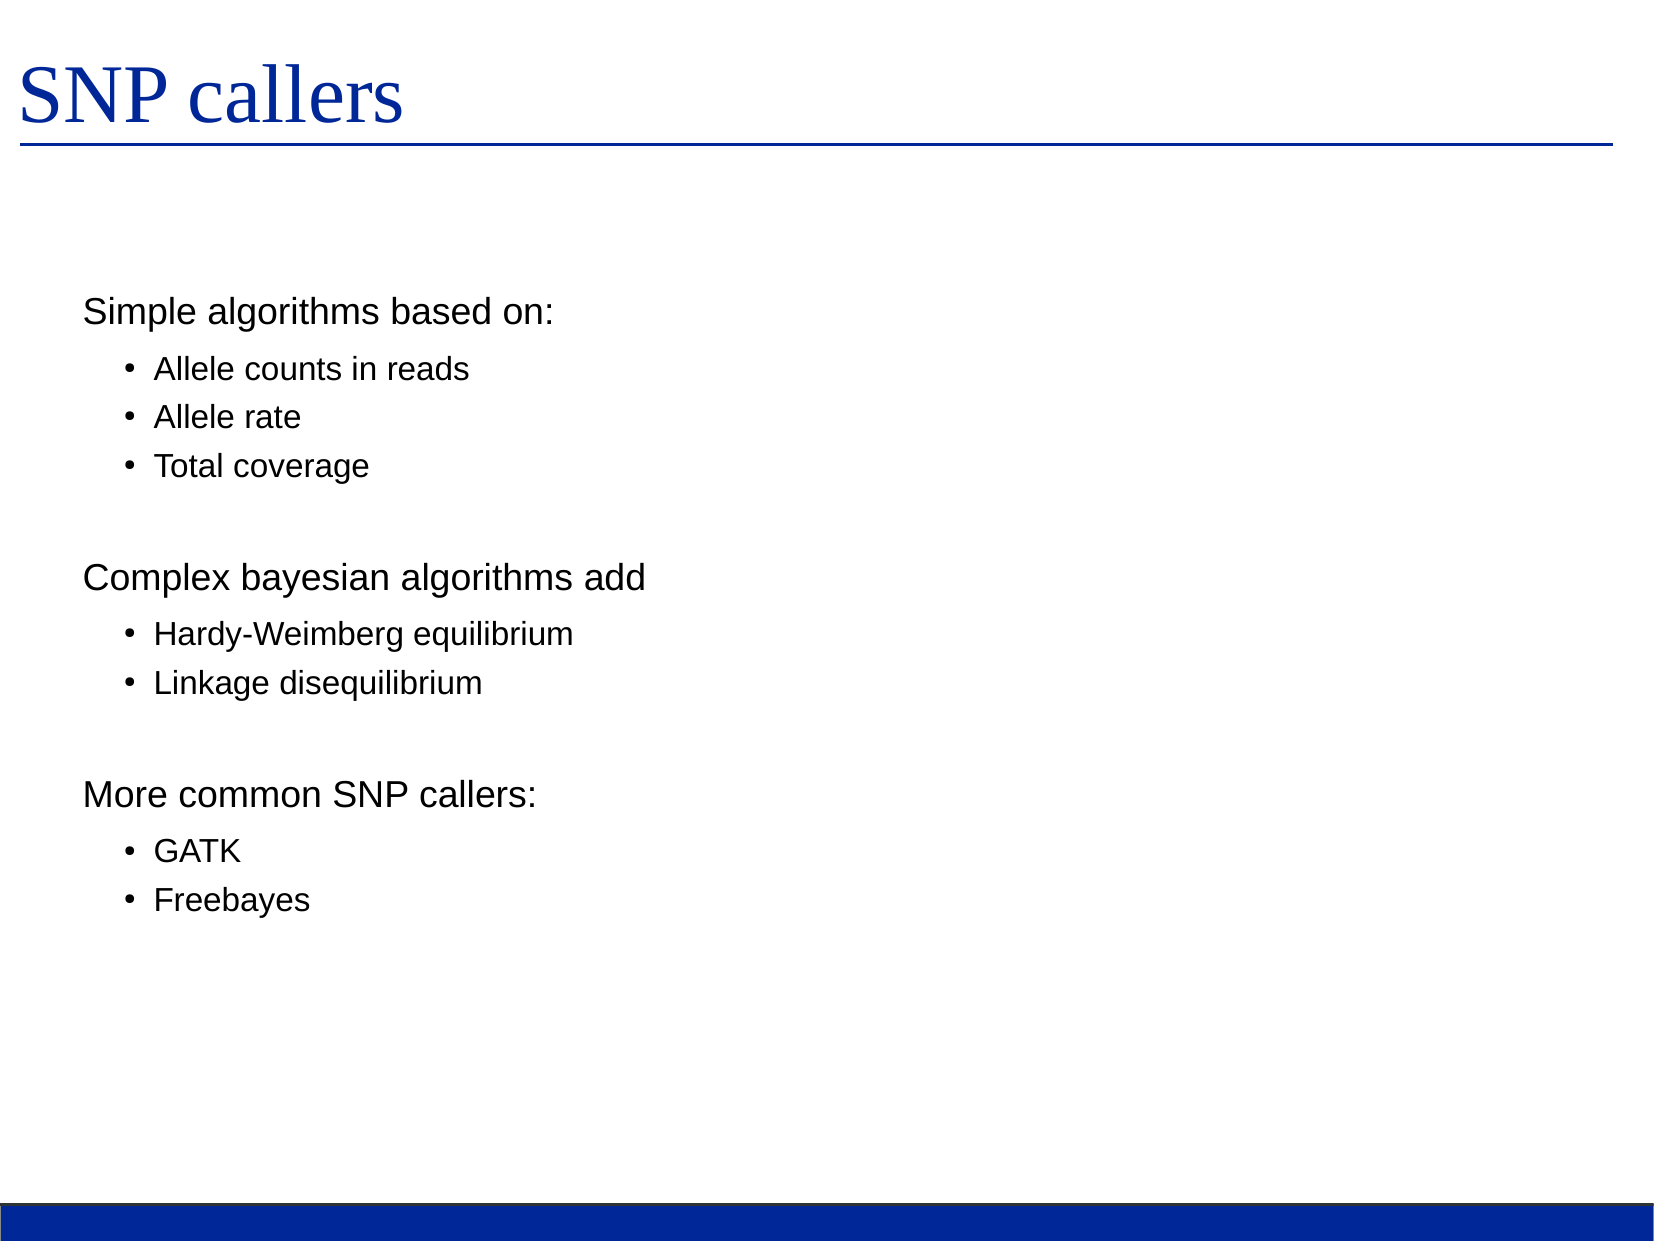

# SNP callers
Simple algorithms based on:
Allele counts in reads
Allele rate
Total coverage
Complex bayesian algorithms add
Hardy-Weimberg equilibrium
Linkage disequilibrium
More common SNP callers:
GATK
Freebayes